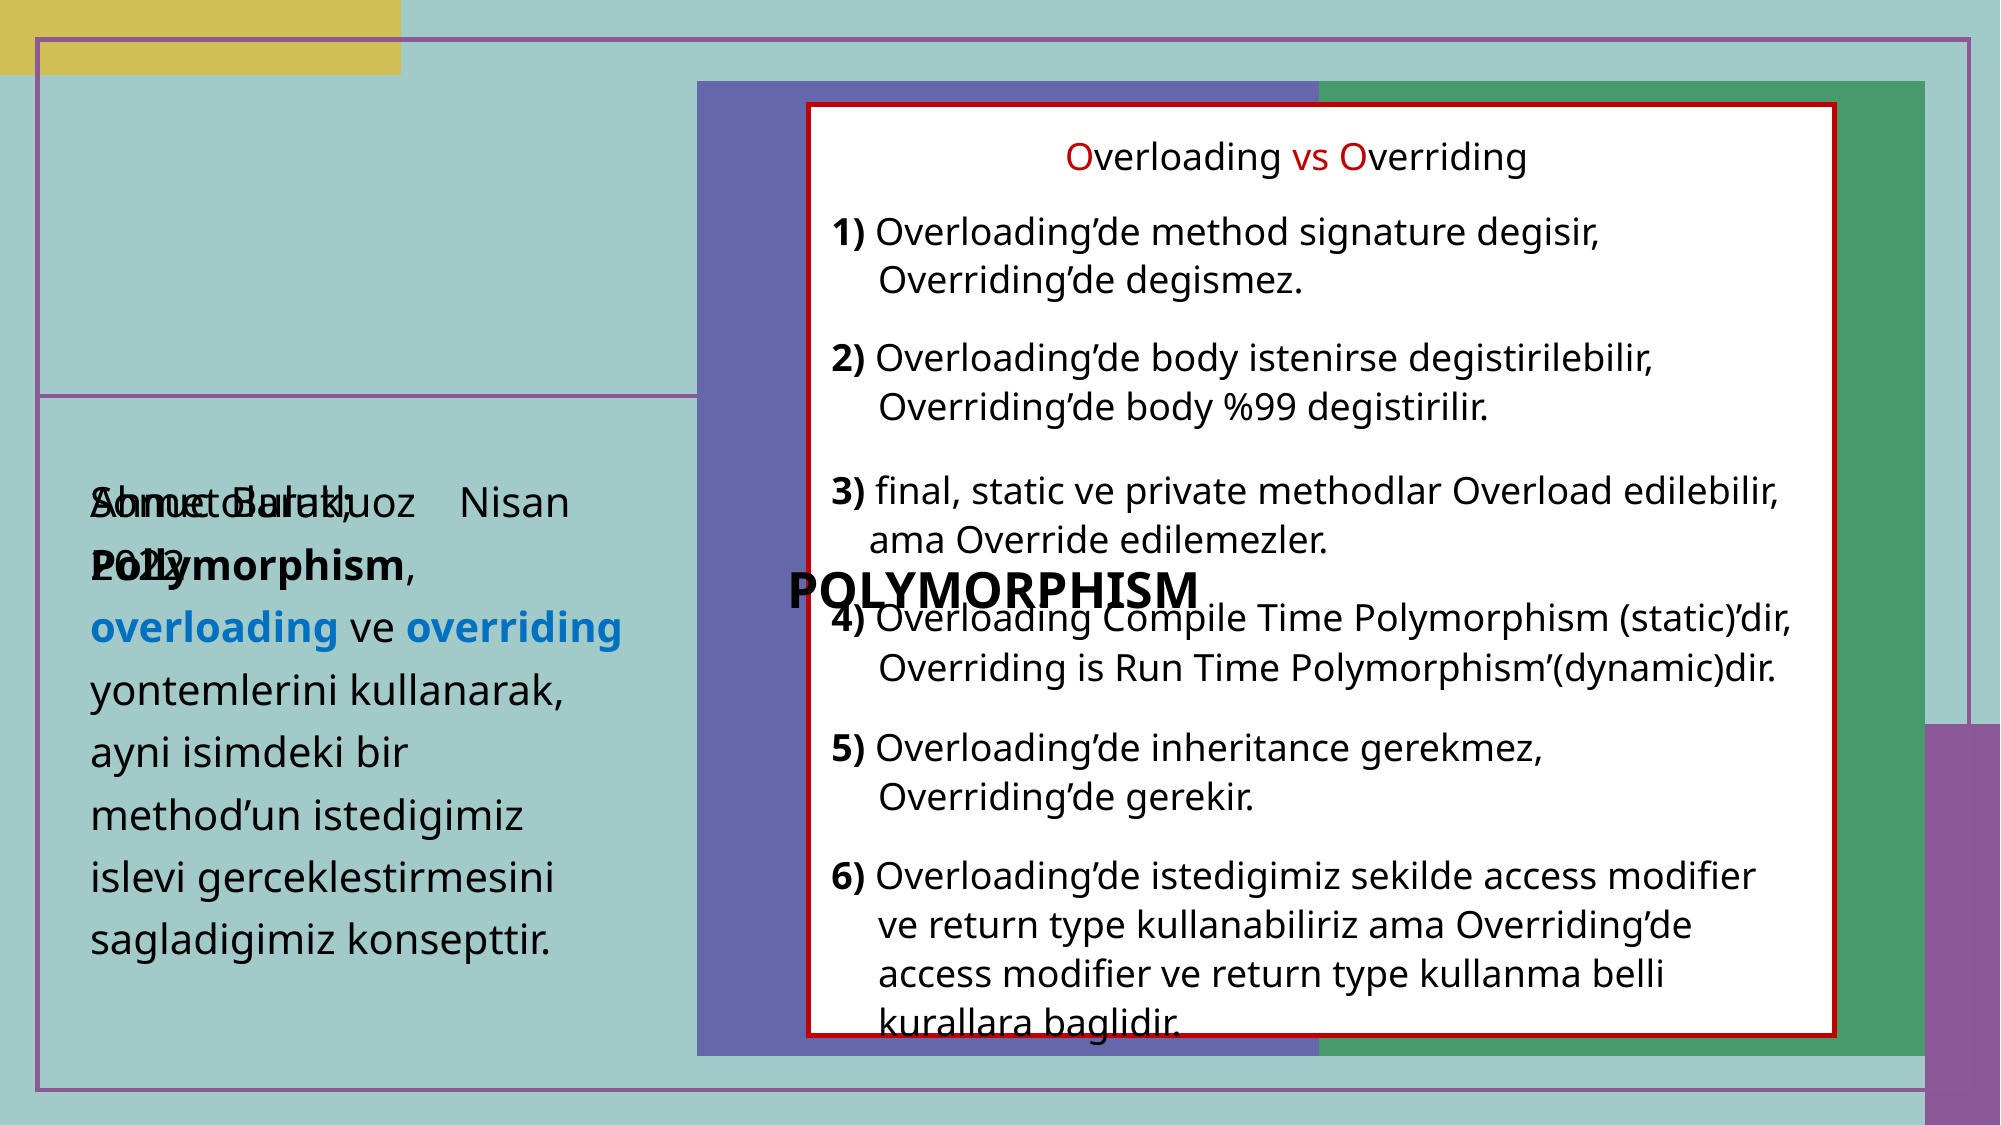

Overloading vs Overriding
polymorphism
1) Overloading’de method signature degisir, Overriding’de degismez.
2) Overloading’de body istenirse degistirilebilir, Overriding’de body %99 degistirilir.
3) final, static ve private methodlar Overload edilebilir, ama Override edilemezler.
# Sonuc olarak; Pollymorphism, overloading ve overriding yontemlerini kullanarak, ayni isimdeki bir method’un istedigimiz islevi gerceklestirmesini sagladigimiz konsepttir.
Ahmet Bulutluoz Nisan 2022
4) Overloading Compile Time Polymorphism (static)’dir, Overriding is Run Time Polymorphism’(dynamic)dir.
5) Overloading’de inheritance gerekmez, Overriding’de gerekir.
6) Overloading’de istedigimiz sekilde access modifier ve return type kullanabiliriz ama Overriding’de access modifier ve return type kullanma belli kurallara baglidir.